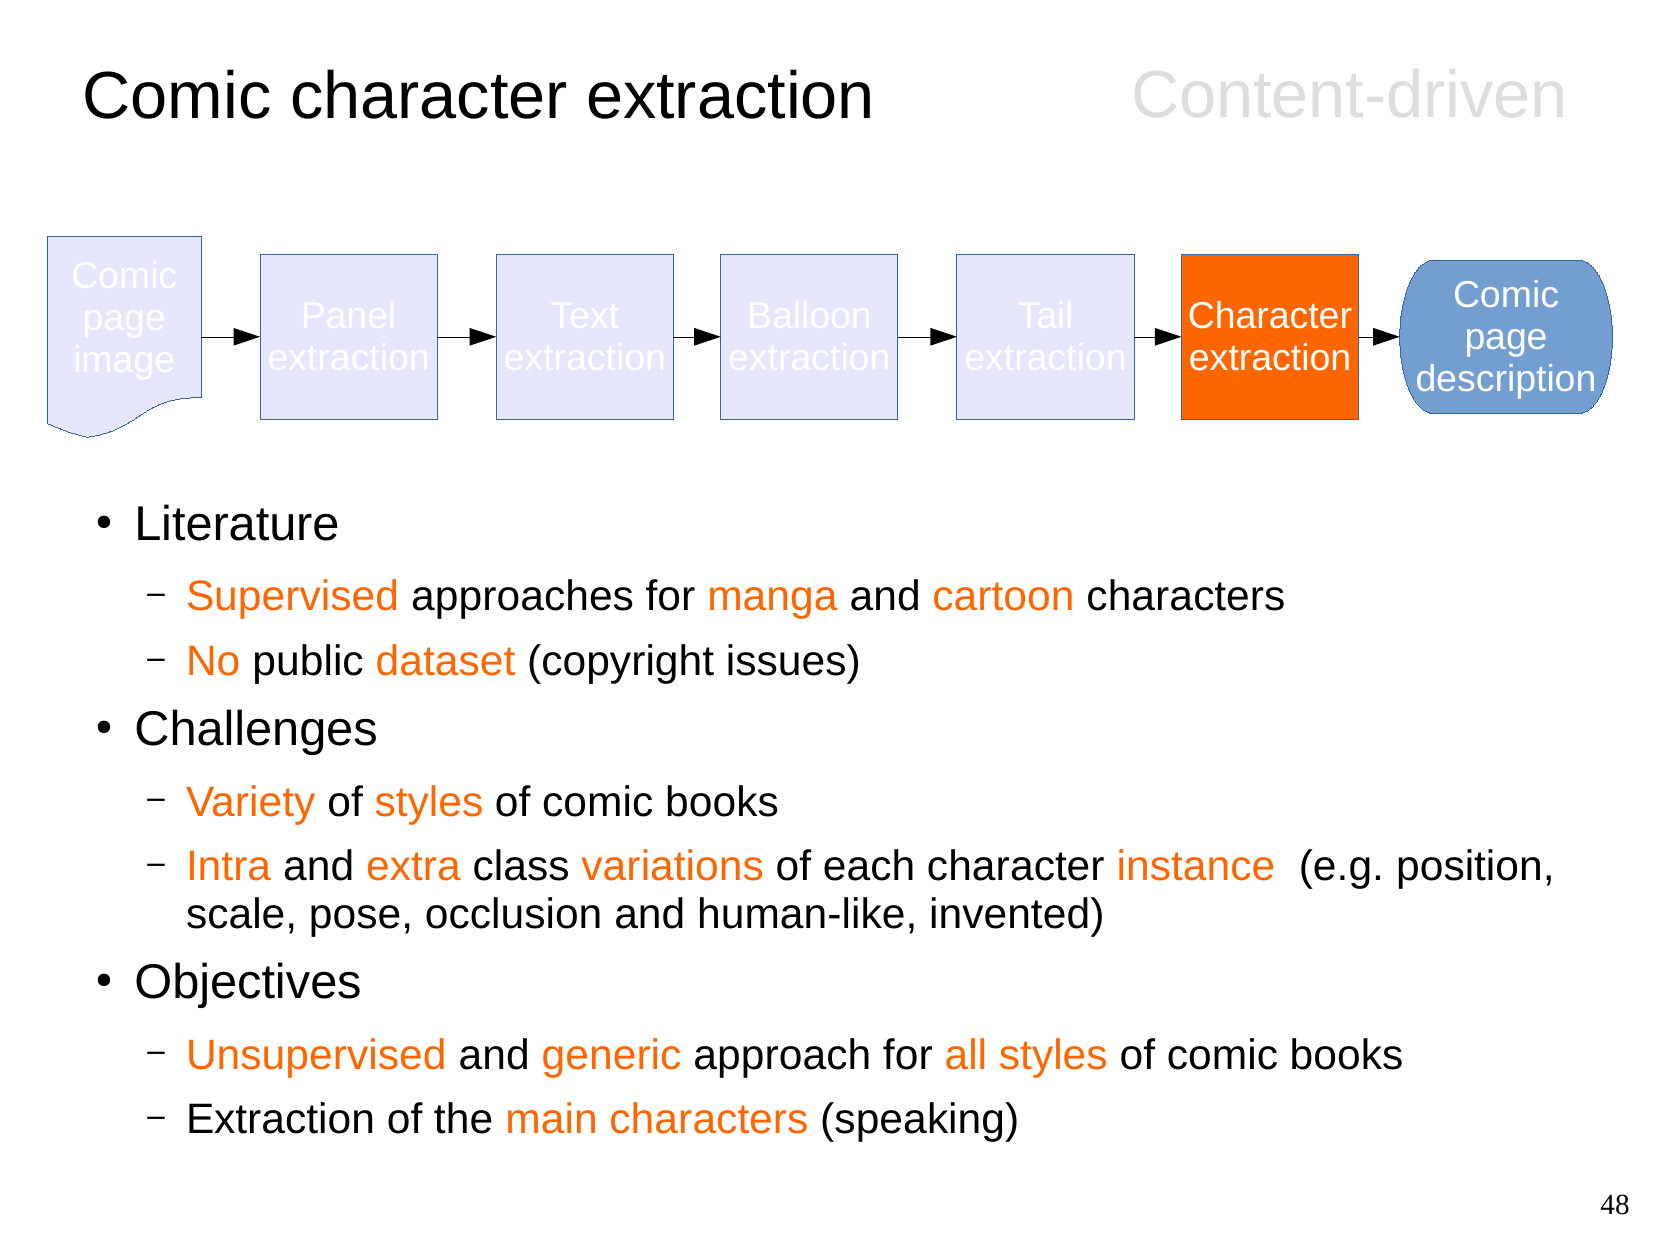

# Comic character extraction
Comic
page
image
Panel
extraction
Text
extraction
Balloon
extraction
Tail
extraction
Character
extraction
Comic
page
description
Literature
Supervised approaches for manga and cartoon characters
No public dataset (copyright issues)
Challenges
Variety of styles of comic books
Intra and extra class variations of each character instance (e.g. position, scale, pose, occlusion and human-like, invented)
Objectives
Unsupervised and generic approach for all styles of comic books
Extraction of the main characters (speaking)
48